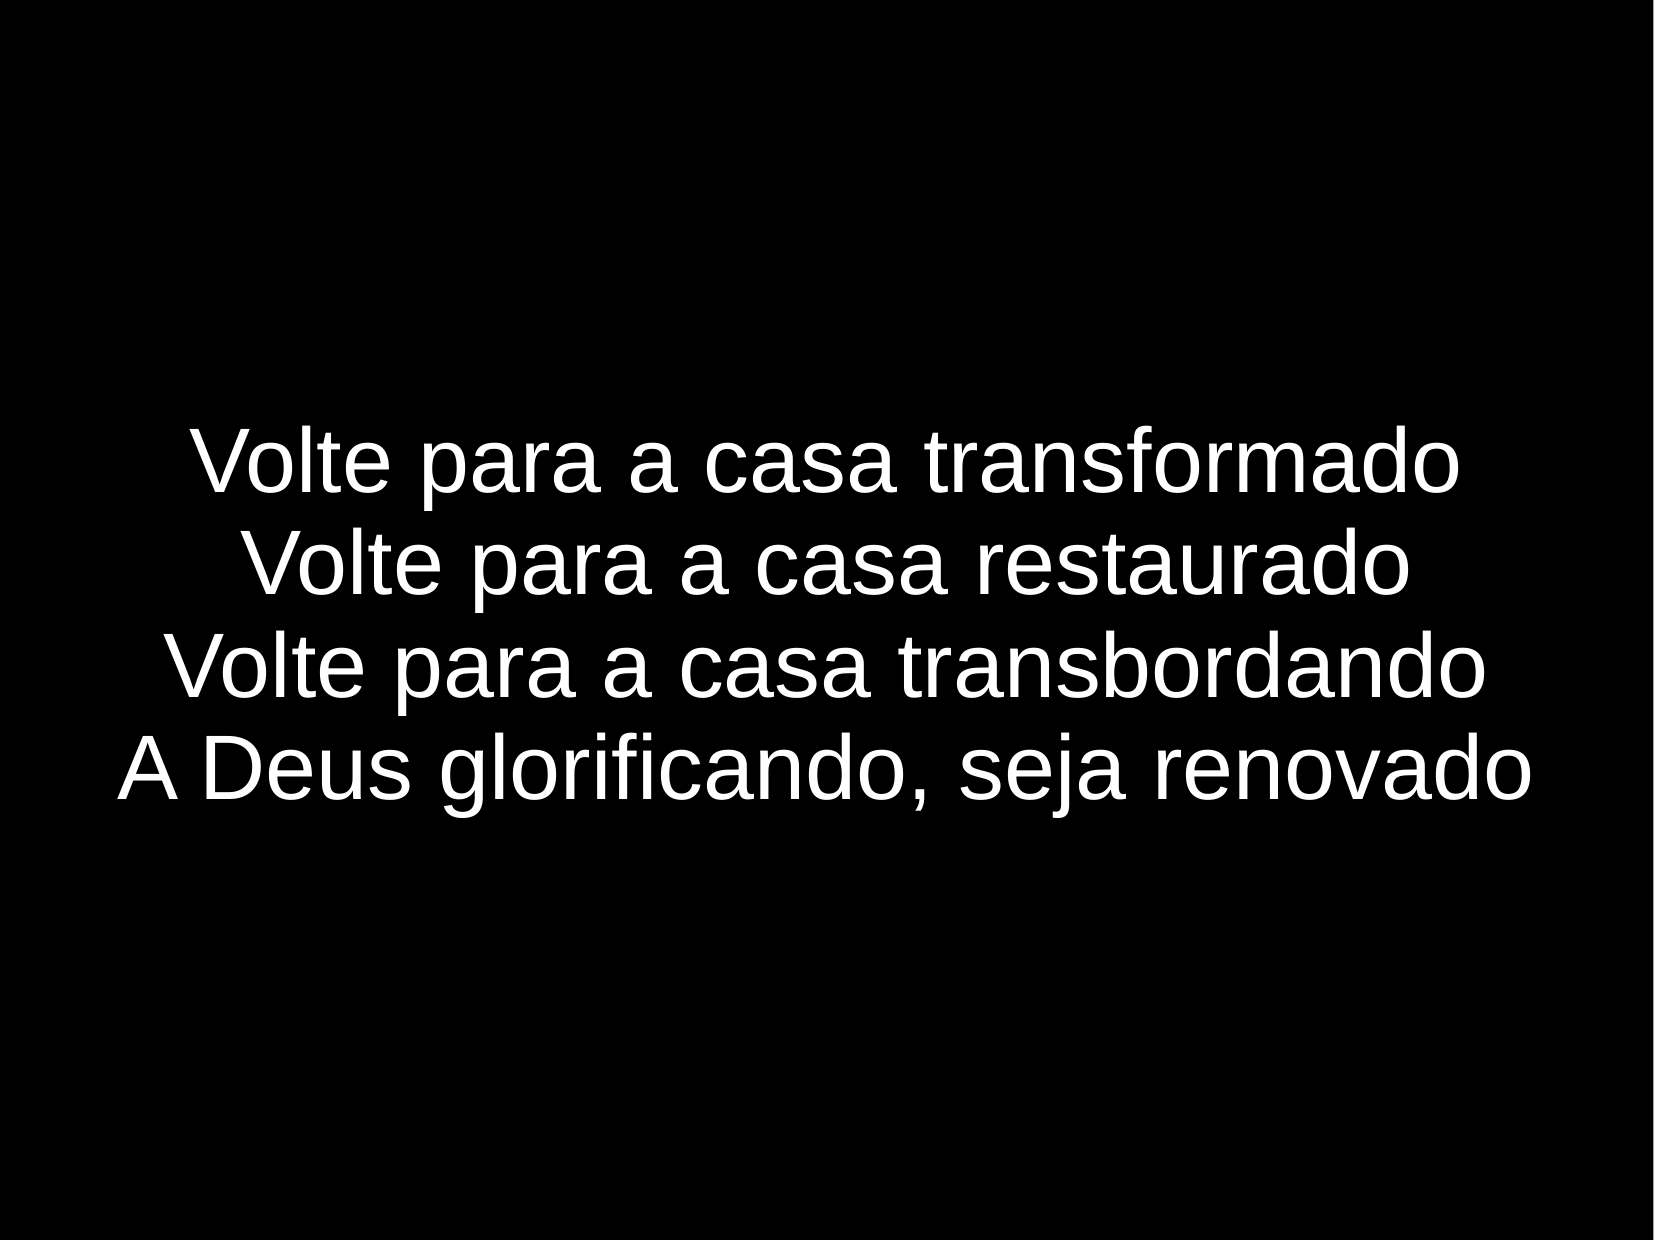

# Volte para a casa transformado
Volte para a casa restaurado
Volte para a casa transbordando
A Deus glorificando, seja renovado